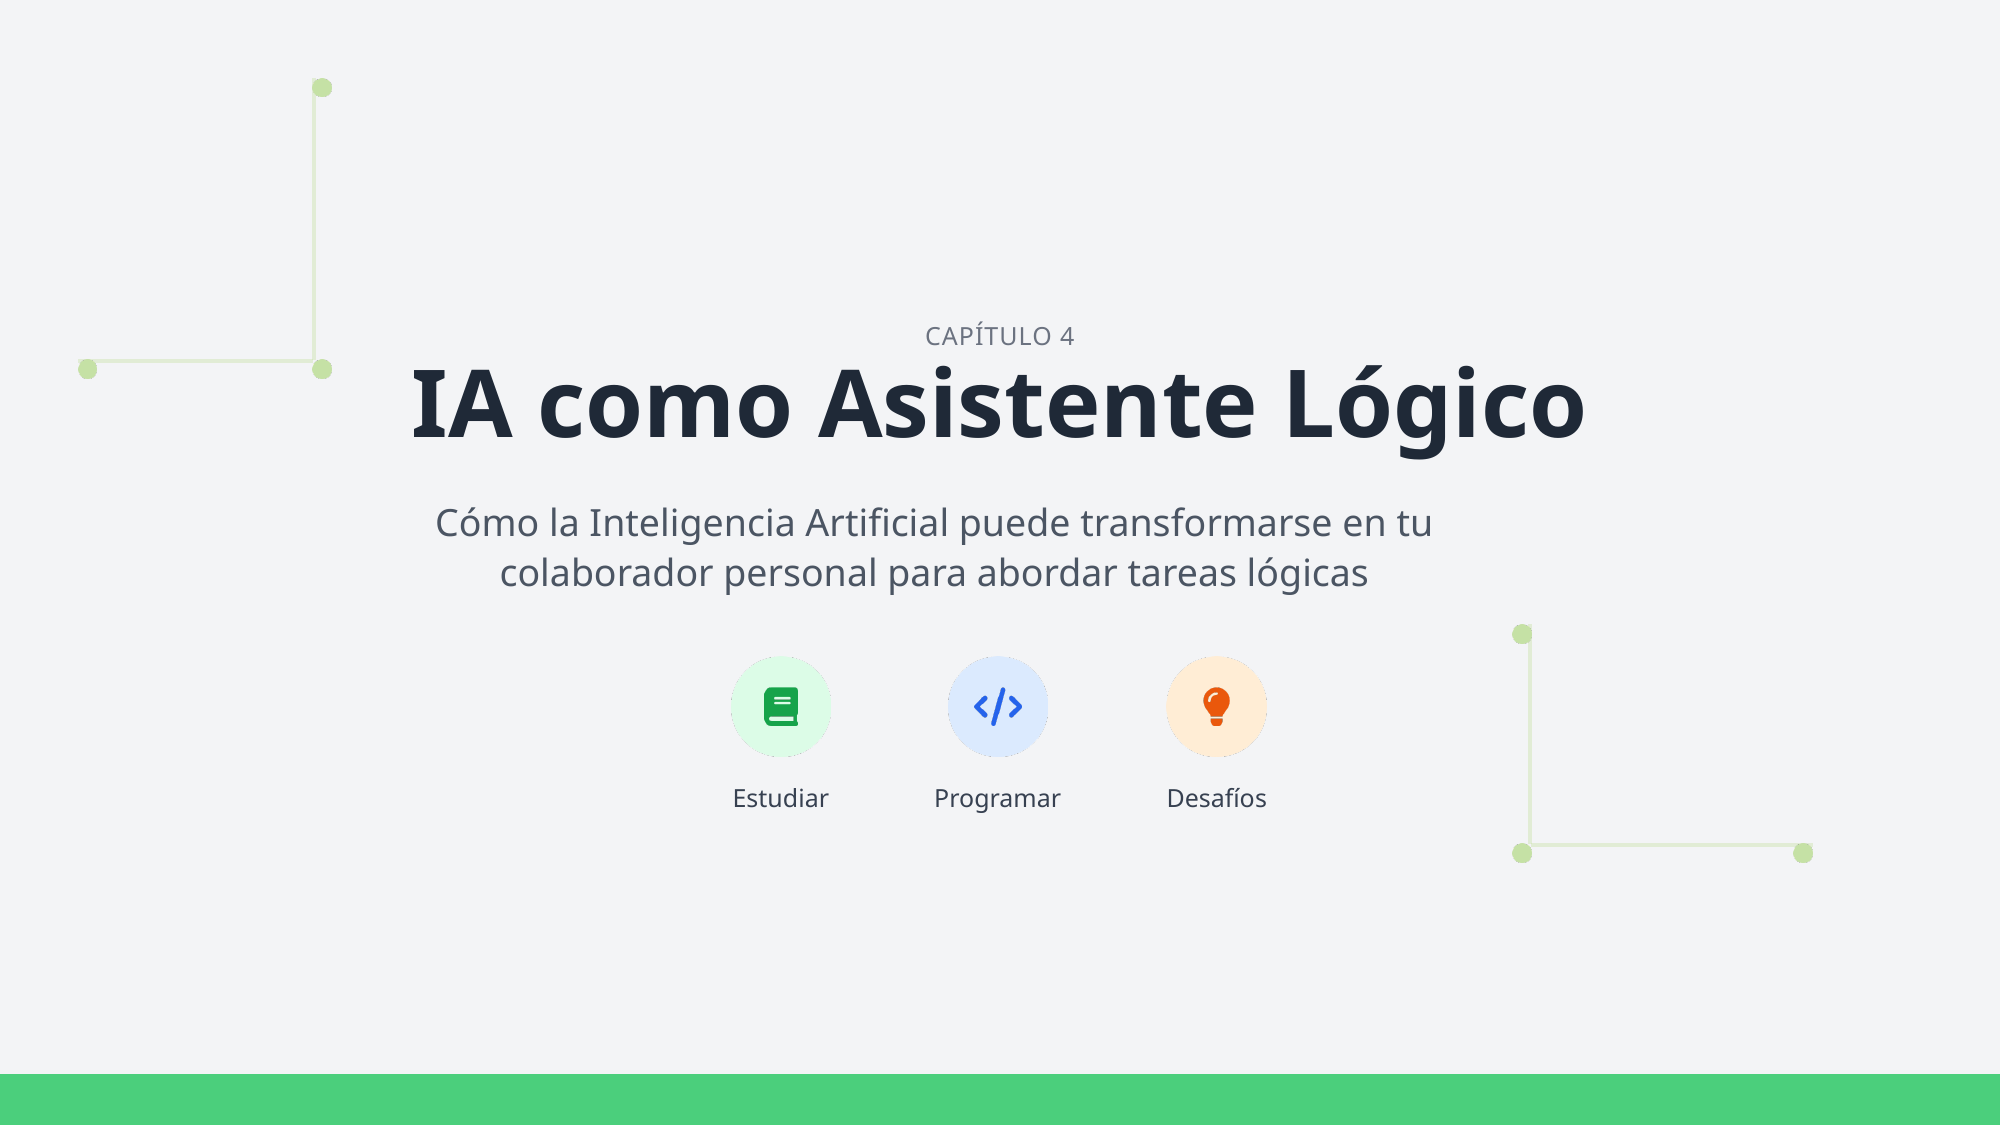

CAPÍTULO 4
IA como Asistente Lógico
Cómo la Inteligencia Artificial puede transformarse en tu colaborador personal para abordar tareas lógicas
Estudiar
Programar
Desafíos